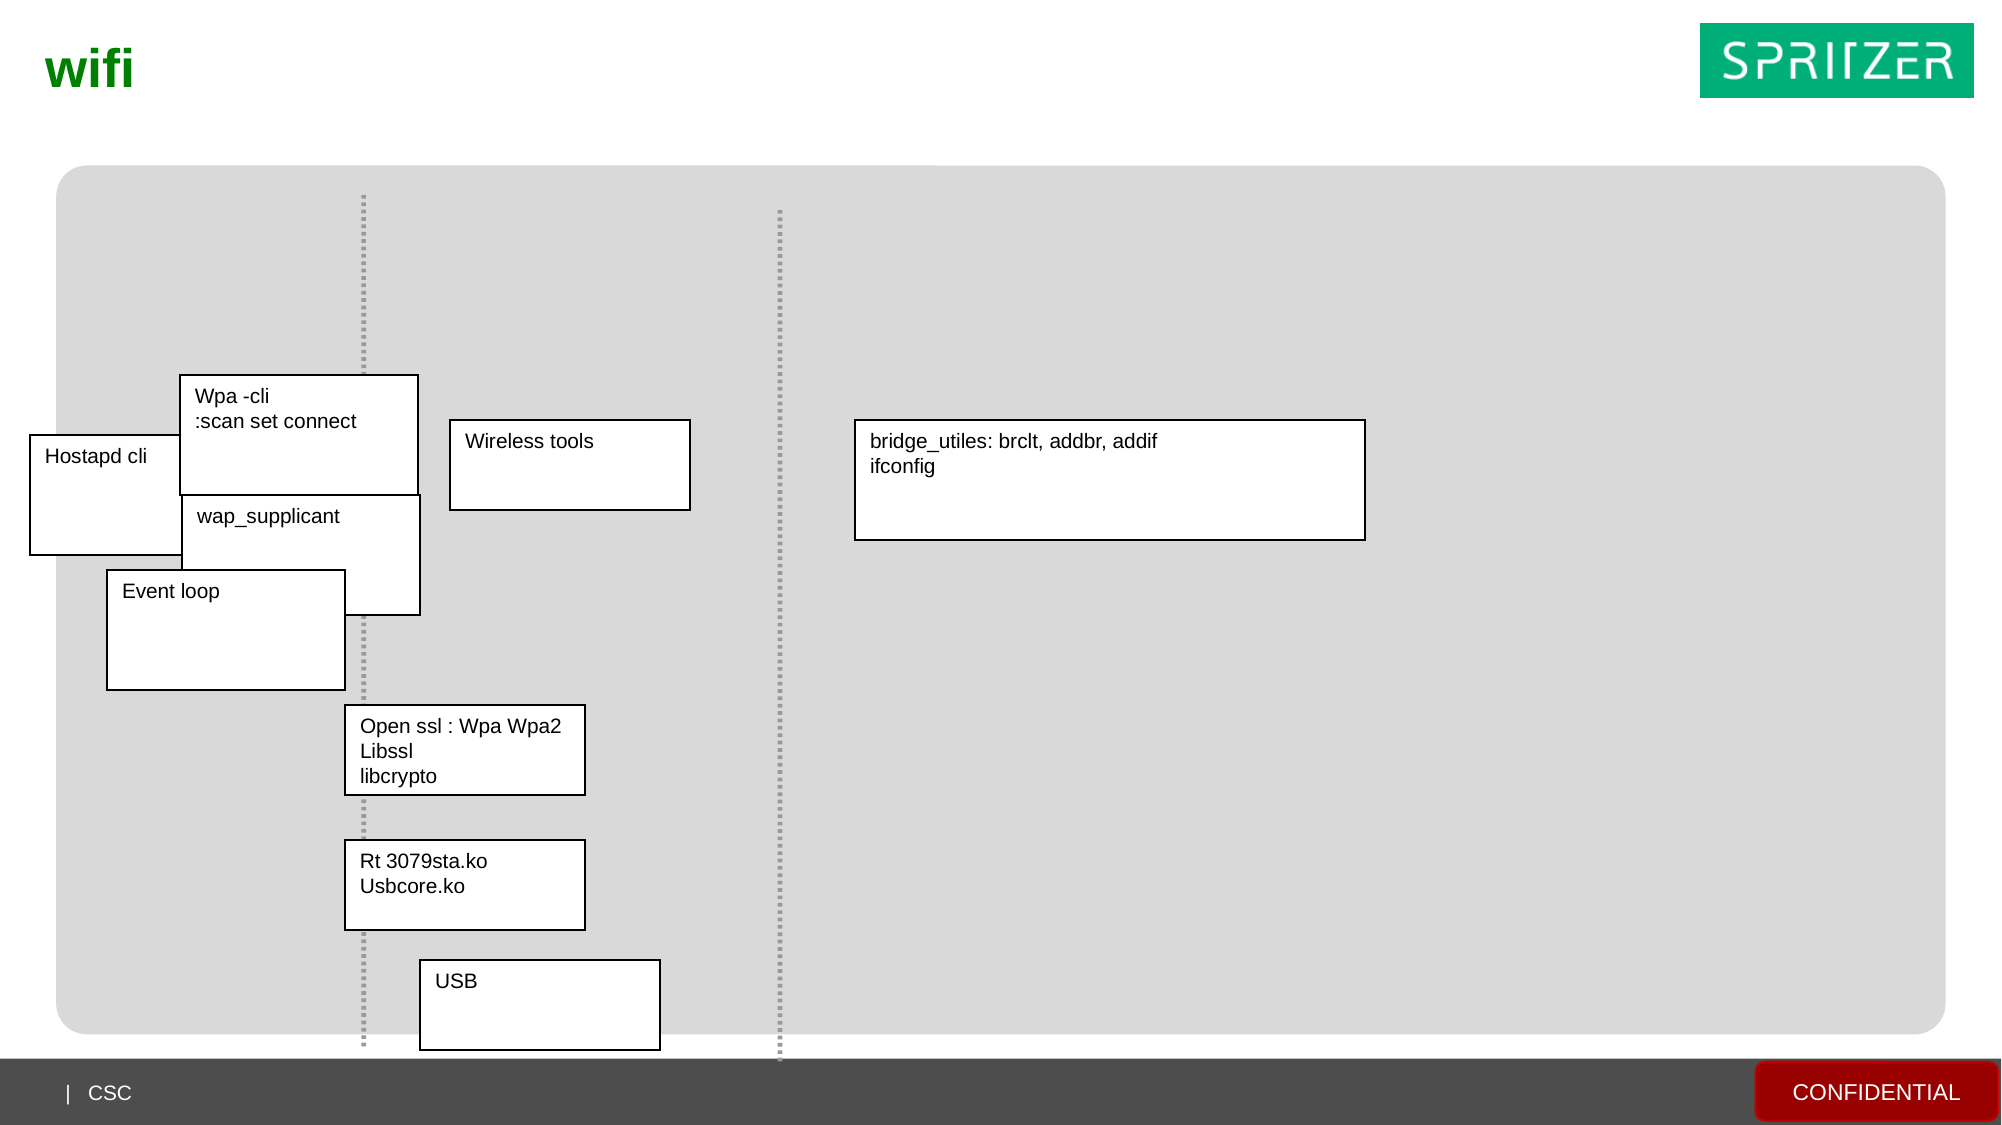

wifi
Wpa -cli
:scan set connect
bridge_utiles: brclt, addbr, addif
ifconfig
Wireless tools
Hostapd cli
wap_supplicant
Event loop
Open ssl : Wpa Wpa2
Libssl
libcrypto
Rt 3079sta.ko
Usbcore.ko
USB